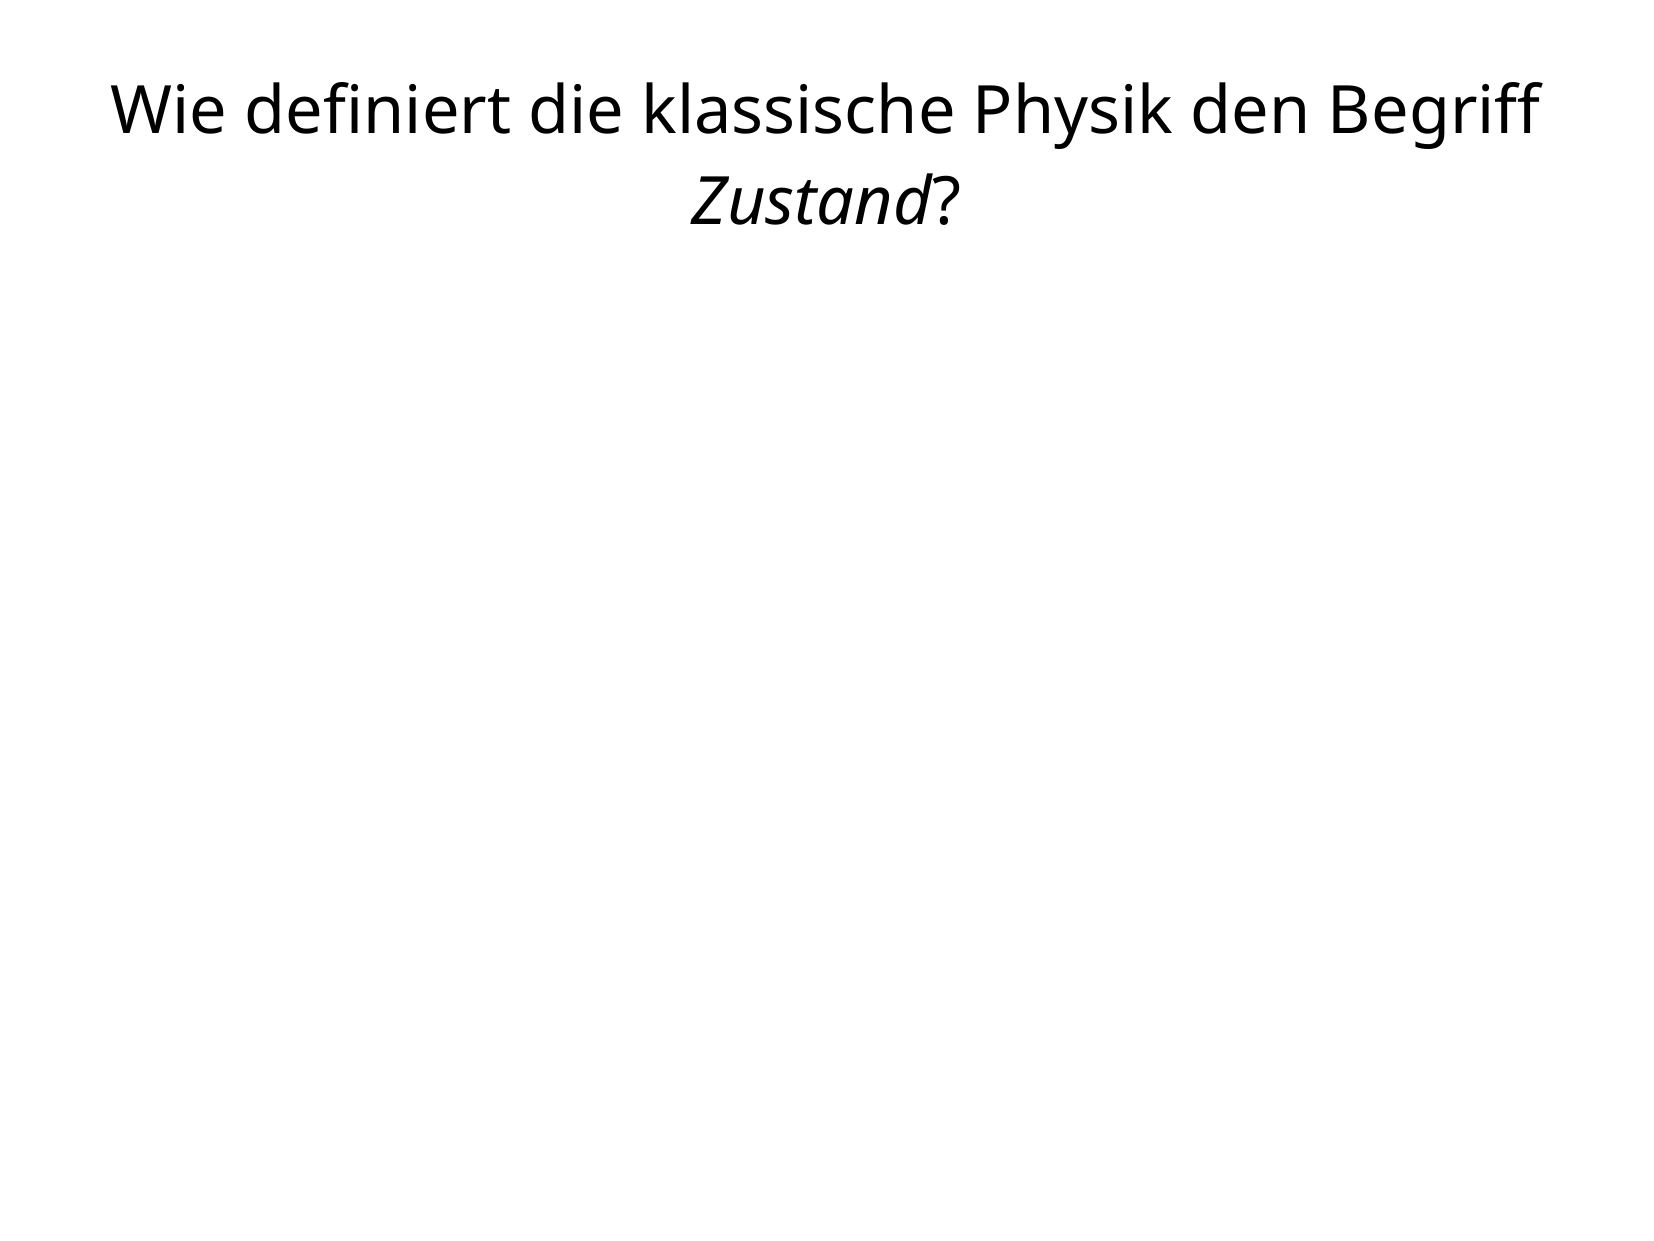

# Wie definiert die klassische Physik den Begriff Zustand?